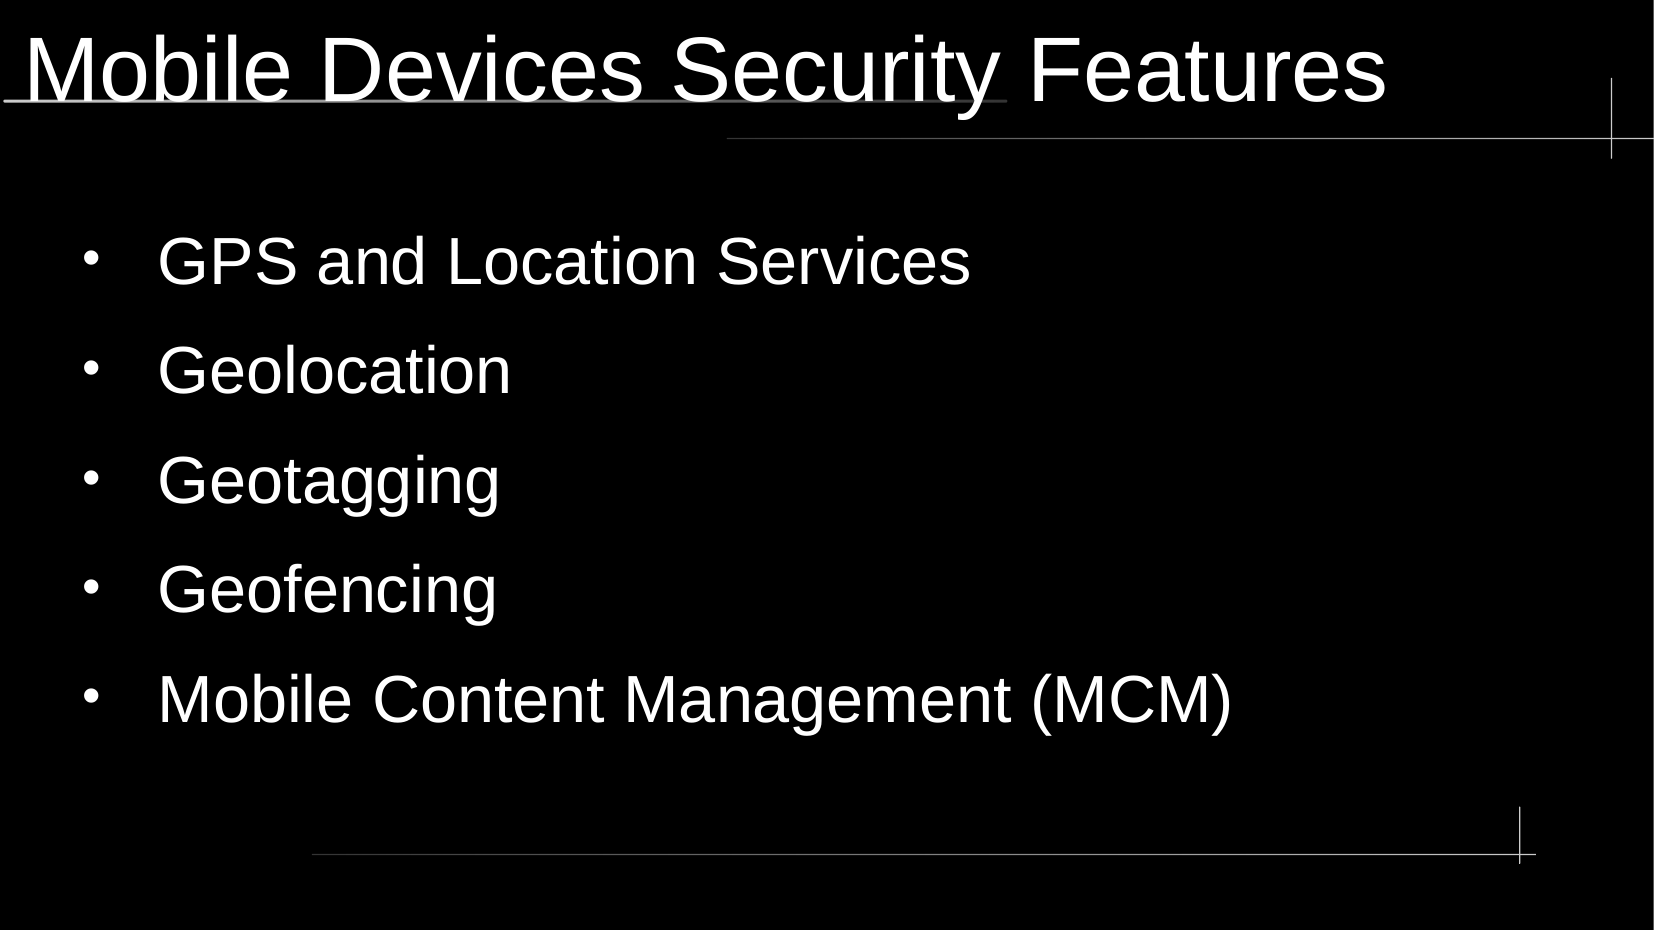

# Mobile Devices Security Features
GPS and Location Services
Geolocation
Geotagging
Geofencing
Mobile Content Management (MCM)